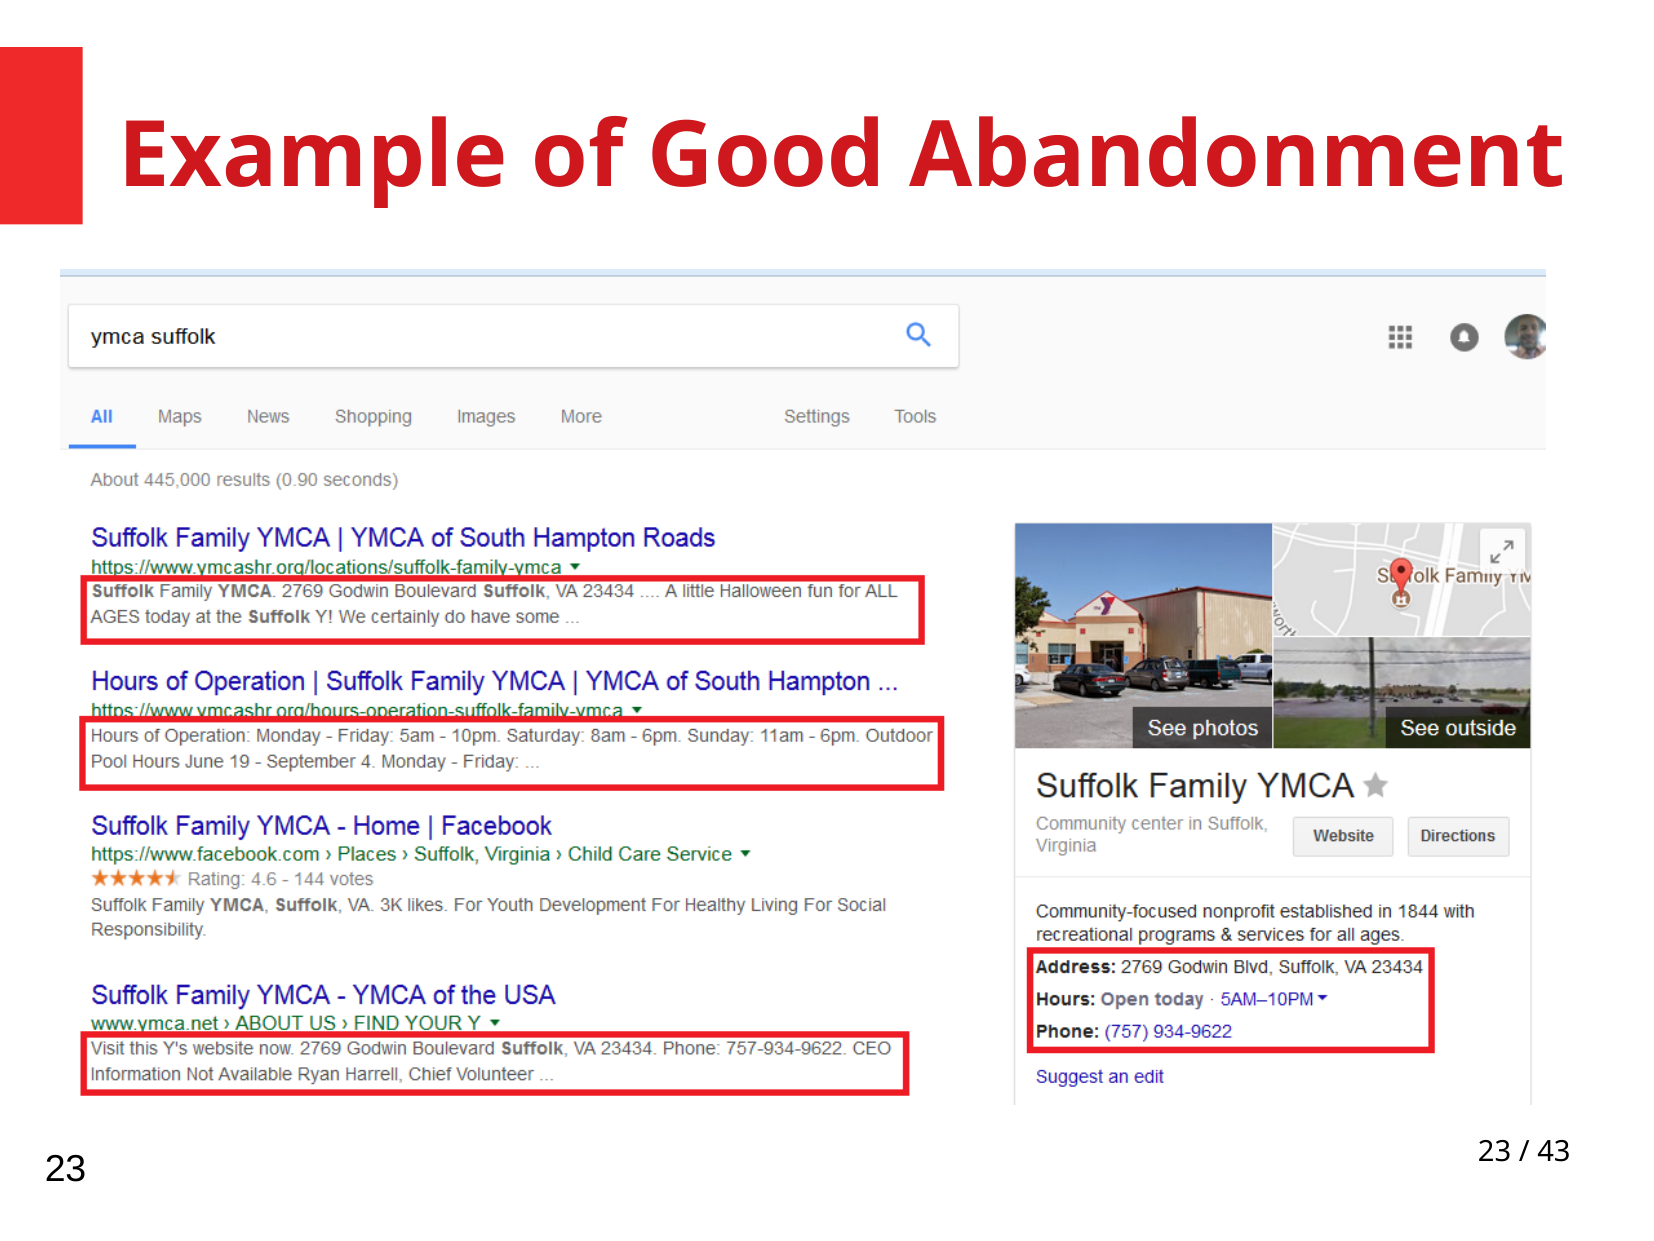

# Example of Good Abandonment
23
23